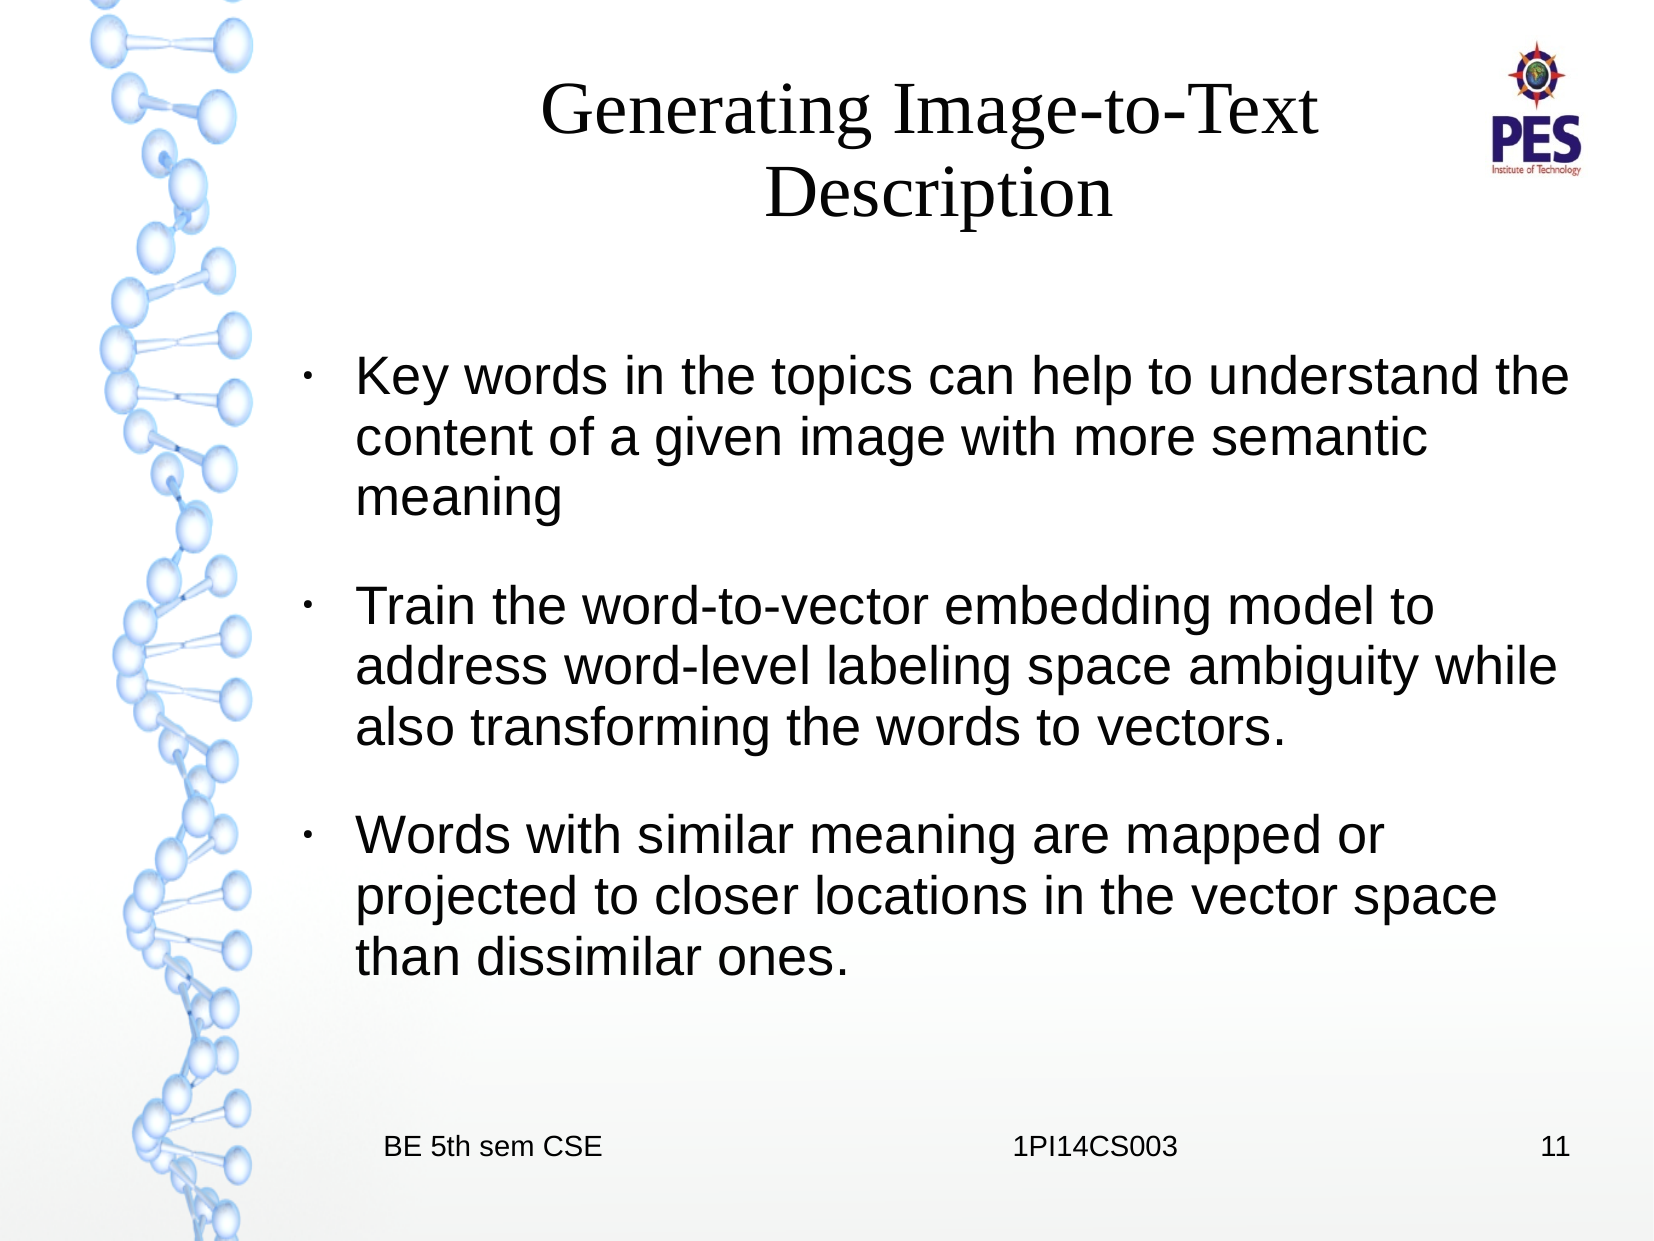

# Generating Image-to-Text Description
Key words in the topics can help to understand the content of a given image with more semantic meaning
Train the word-to-vector embedding model to address word-level labeling space ambiguity while also transforming the words to vectors.
Words with similar meaning are mapped or projected to closer locations in the vector space than dissimilar ones.
 BE 5th sem CSE
1PI14CS003
11